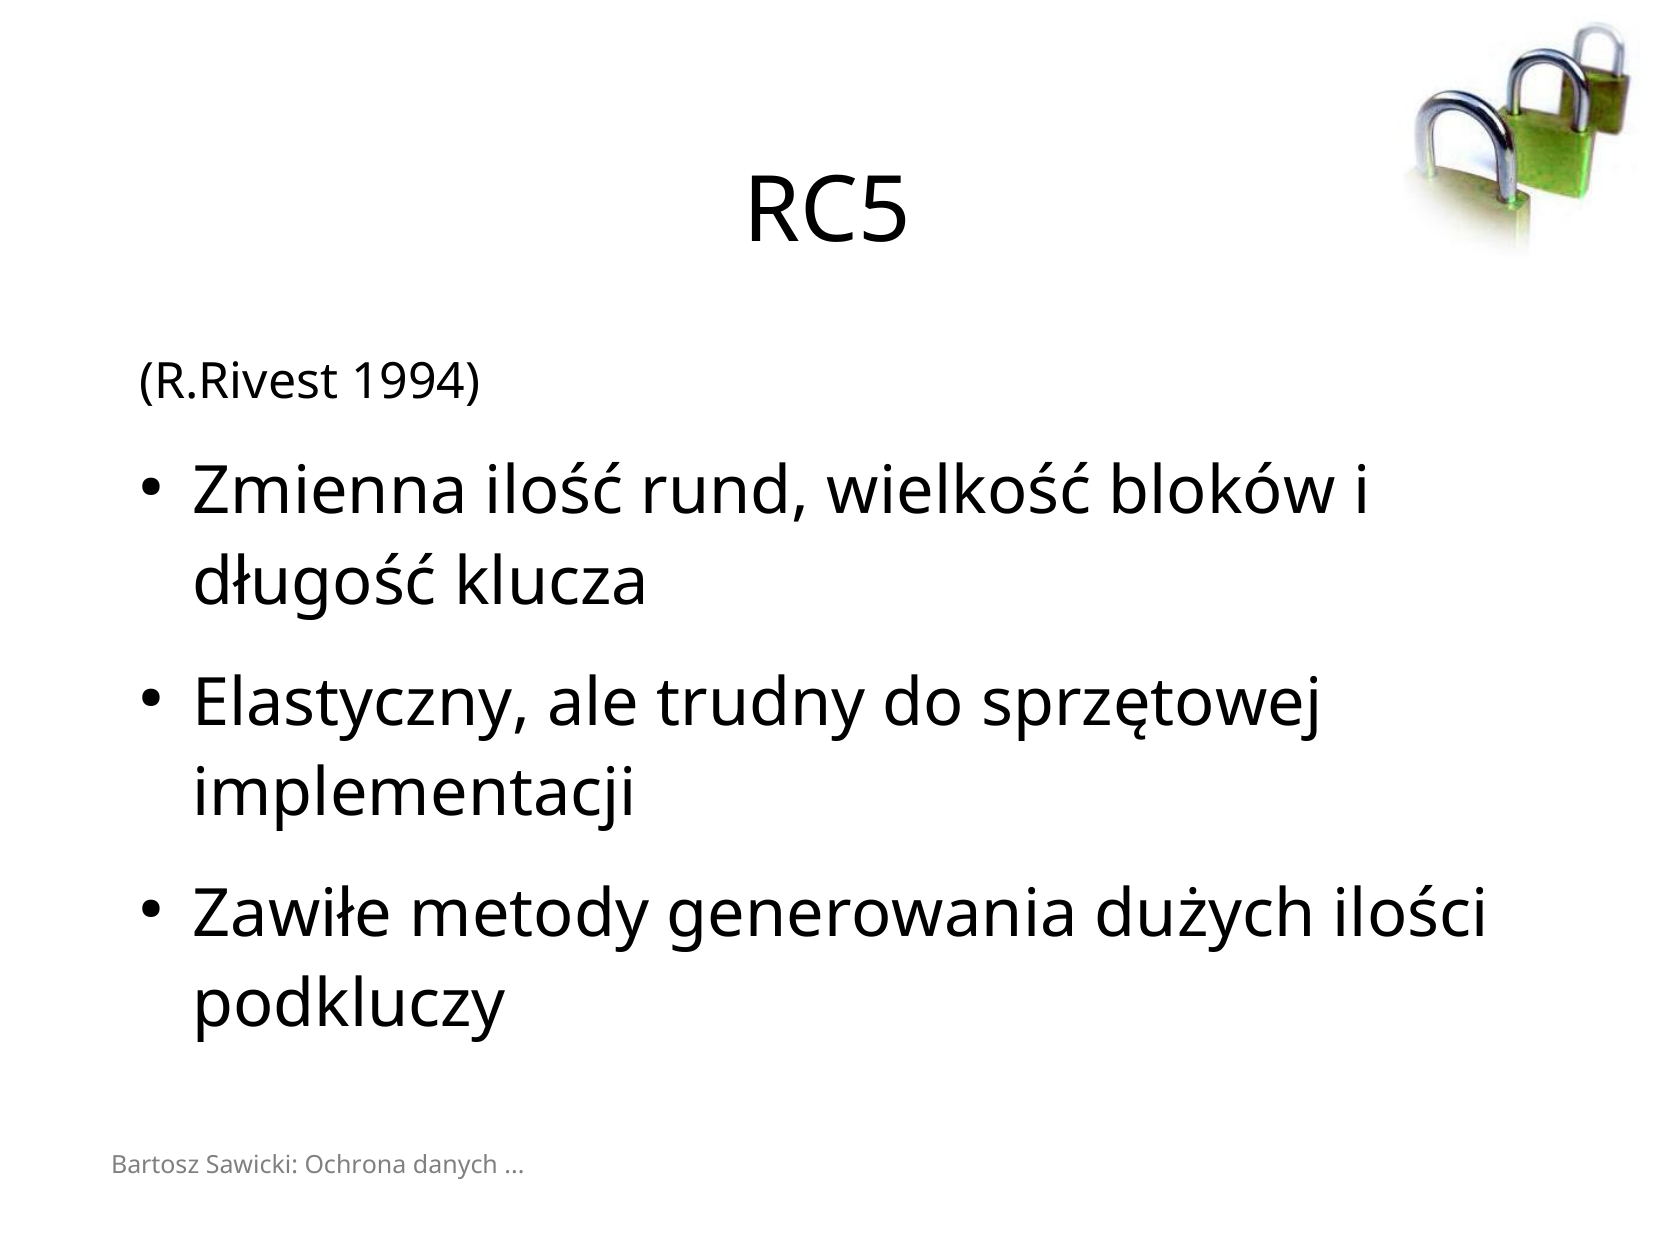

# RC5
(R.Rivest 1994)
Zmienna ilość rund, wielkość bloków i długość klucza
Elastyczny, ale trudny do sprzętowej implementacji
Zawiłe metody generowania dużych ilości podkluczy